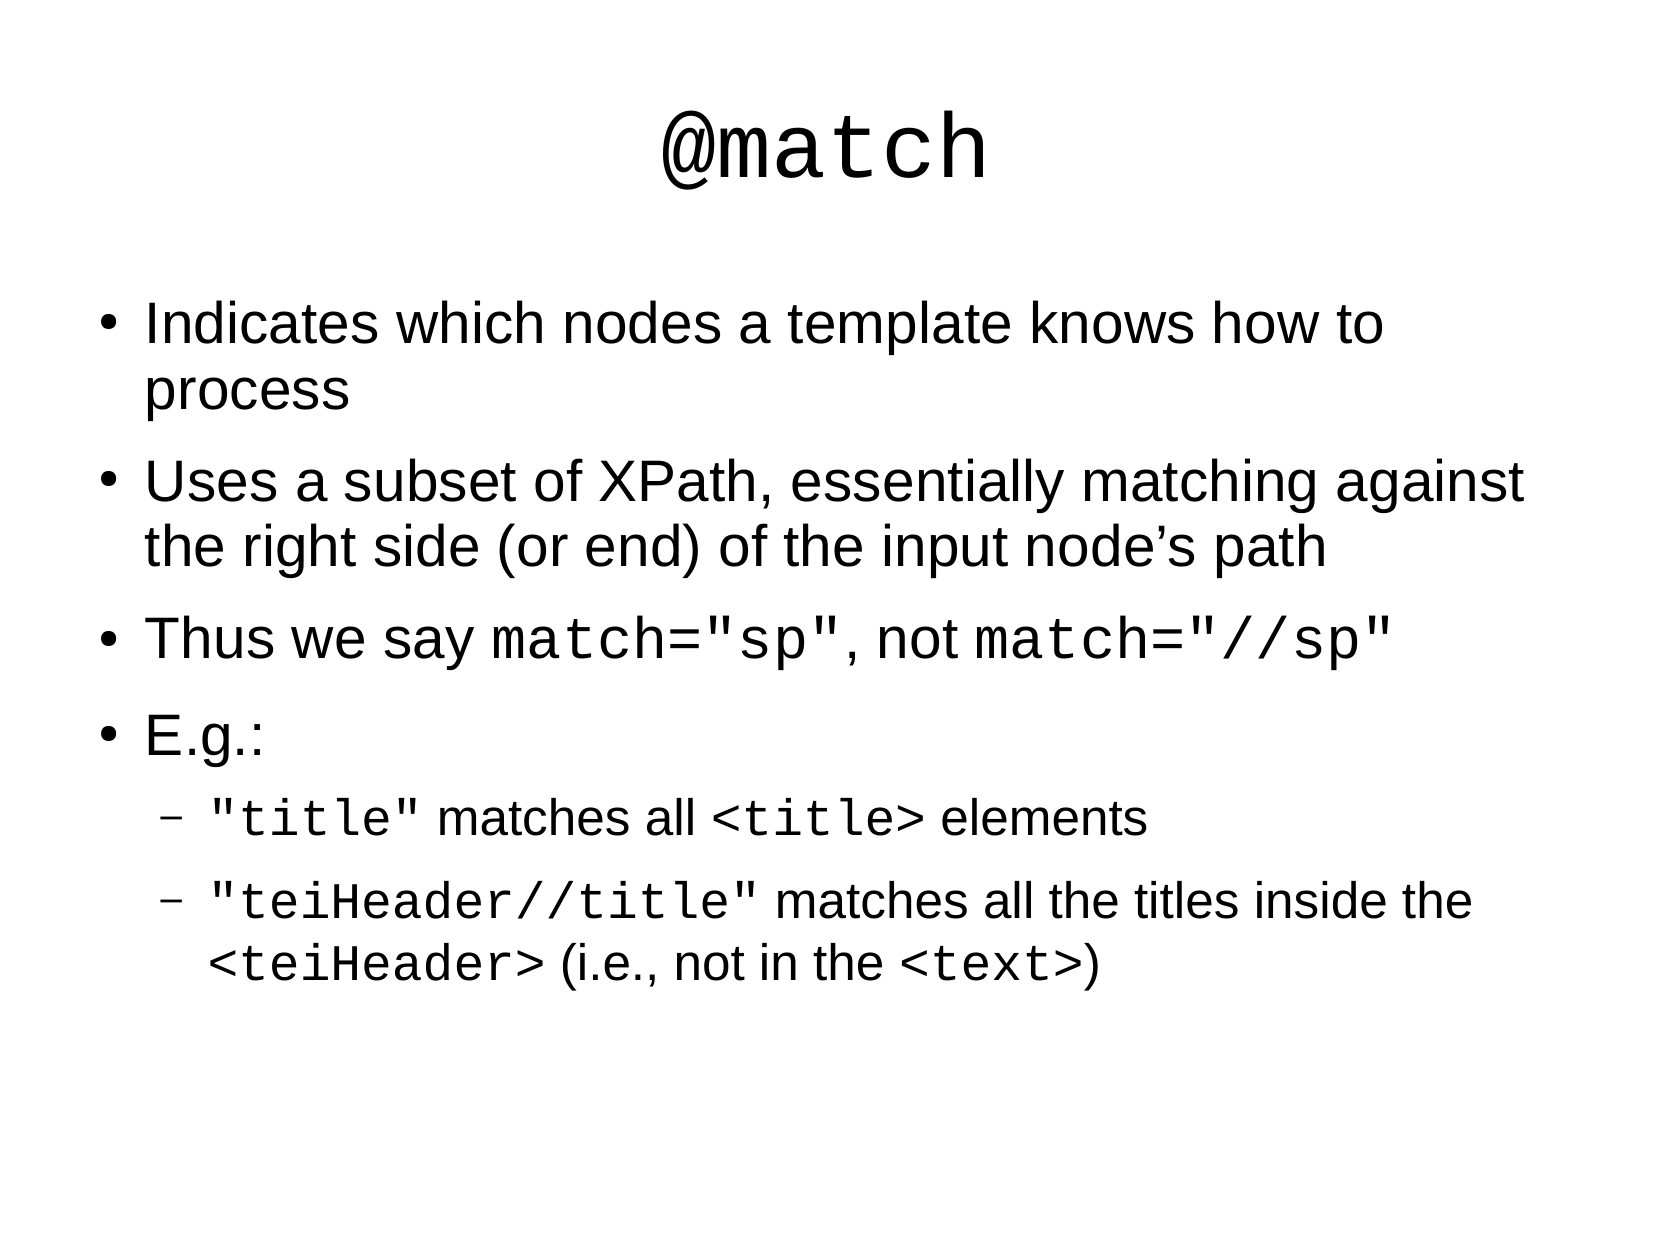

# @match
Indicates which nodes a template knows how to process
Uses a subset of XPath, essentially matching against the right side (or end) of the input node’s path
Thus we say match="sp", not match="//sp"
E.g.:
"title" matches all <title> elements
"teiHeader//title" matches all the titles inside the <teiHeader> (i.e., not in the <text>)